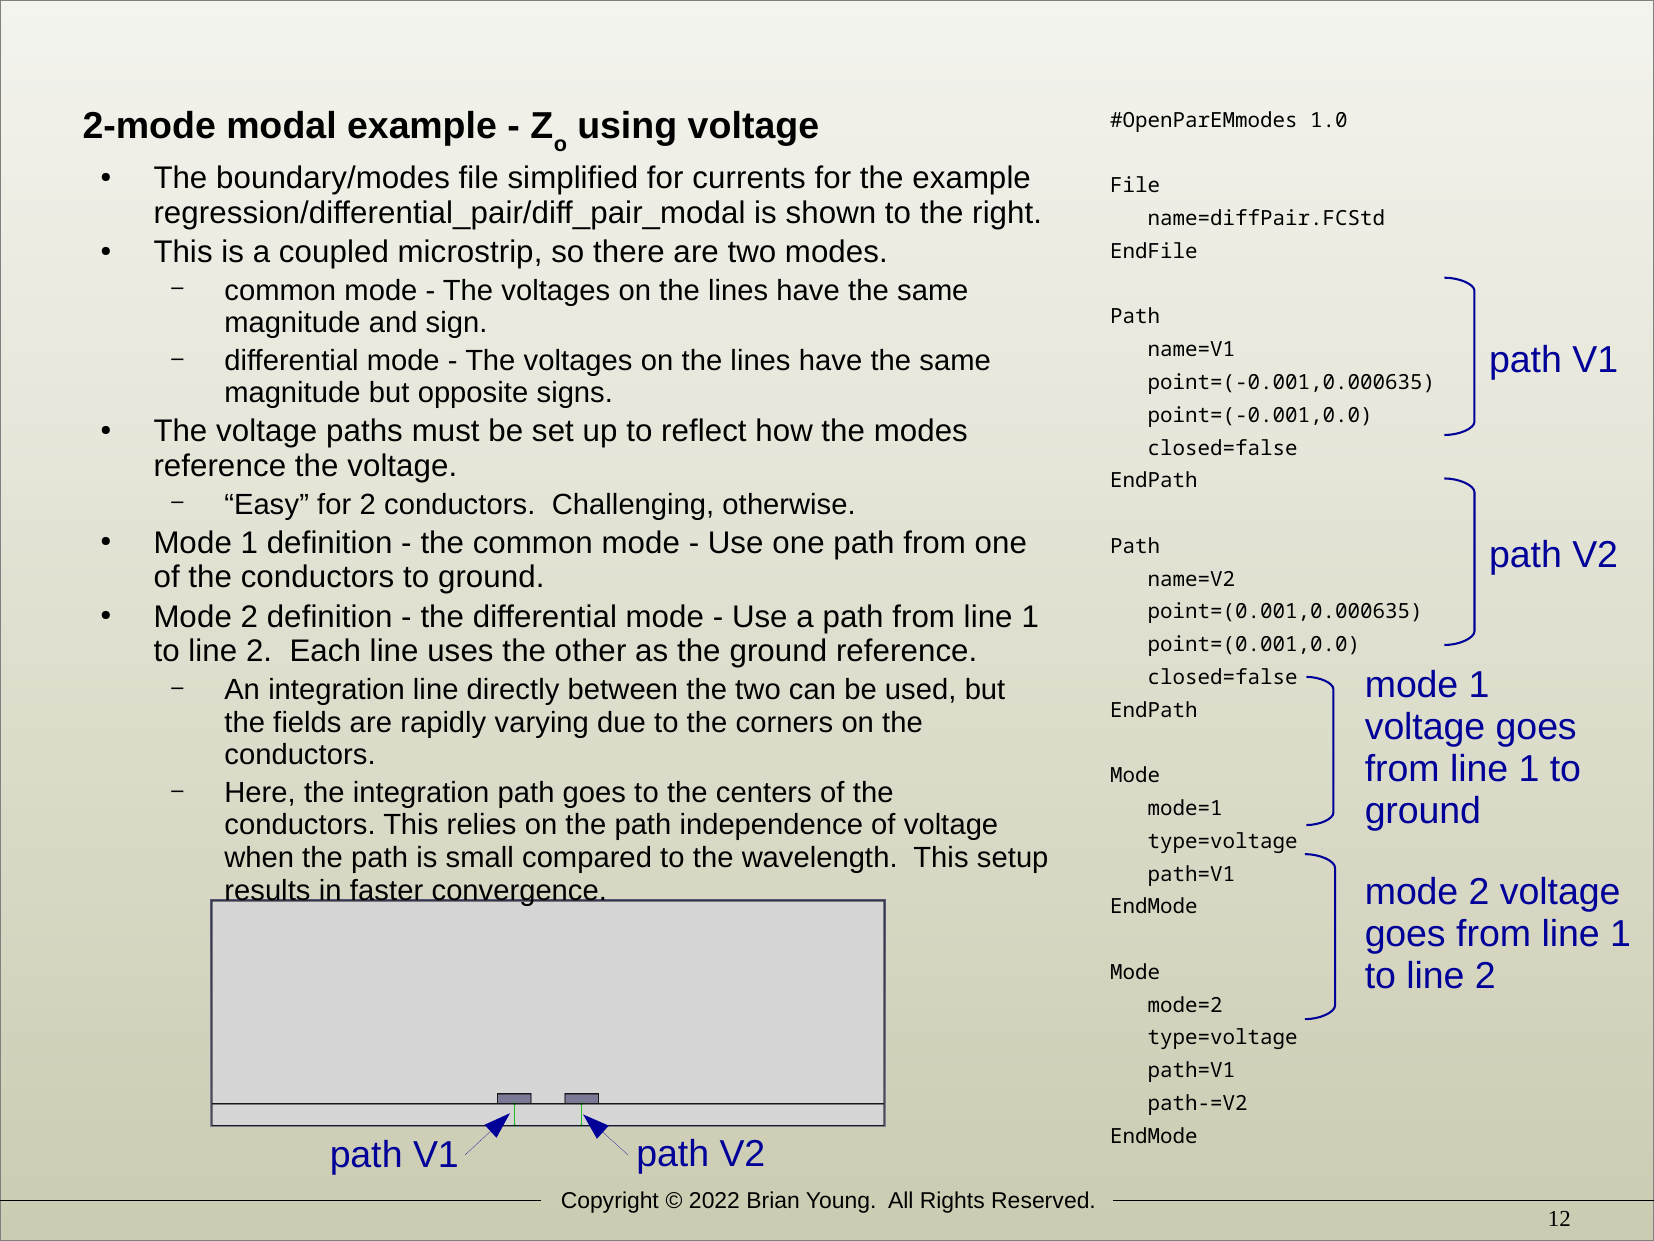

# 2-mode modal example - Zo using voltage
The boundary/modes file simplified for currents for the example regression/differential_pair/diff_pair_modal is shown to the right.
This is a coupled microstrip, so there are two modes.
common mode - The voltages on the lines have the same magnitude and sign.
differential mode - The voltages on the lines have the same magnitude but opposite signs.
The voltage paths must be set up to reflect how the modes reference the voltage.
“Easy” for 2 conductors. Challenging, otherwise.
Mode 1 definition - the common mode - Use one path from one of the conductors to ground.
Mode 2 definition - the differential mode - Use a path from line 1 to line 2. Each line uses the other as the ground reference.
An integration line directly between the two can be used, but the fields are rapidly varying due to the corners on the conductors.
Here, the integration path goes to the centers of the conductors. This relies on the path independence of voltage when the path is small compared to the wavelength. This setup results in faster convergence.
#OpenParEMmodes 1.0
File
 name=diffPair.FCStd
EndFile
Path
 name=V1
 point=(-0.001,0.000635)
 point=(-0.001,0.0)
 closed=false
EndPath
Path
 name=V2
 point=(0.001,0.000635)
 point=(0.001,0.0)
 closed=false
EndPath
Mode
 mode=1
 type=voltage
 path=V1
EndMode
Mode
 mode=2
 type=voltage
 path=V1
 path-=V2
EndMode
path V1
path V2
mode 1 voltage goes from line 1 to ground
mode 2 voltage goes from line 1 to line 2
path V2
path V1
12